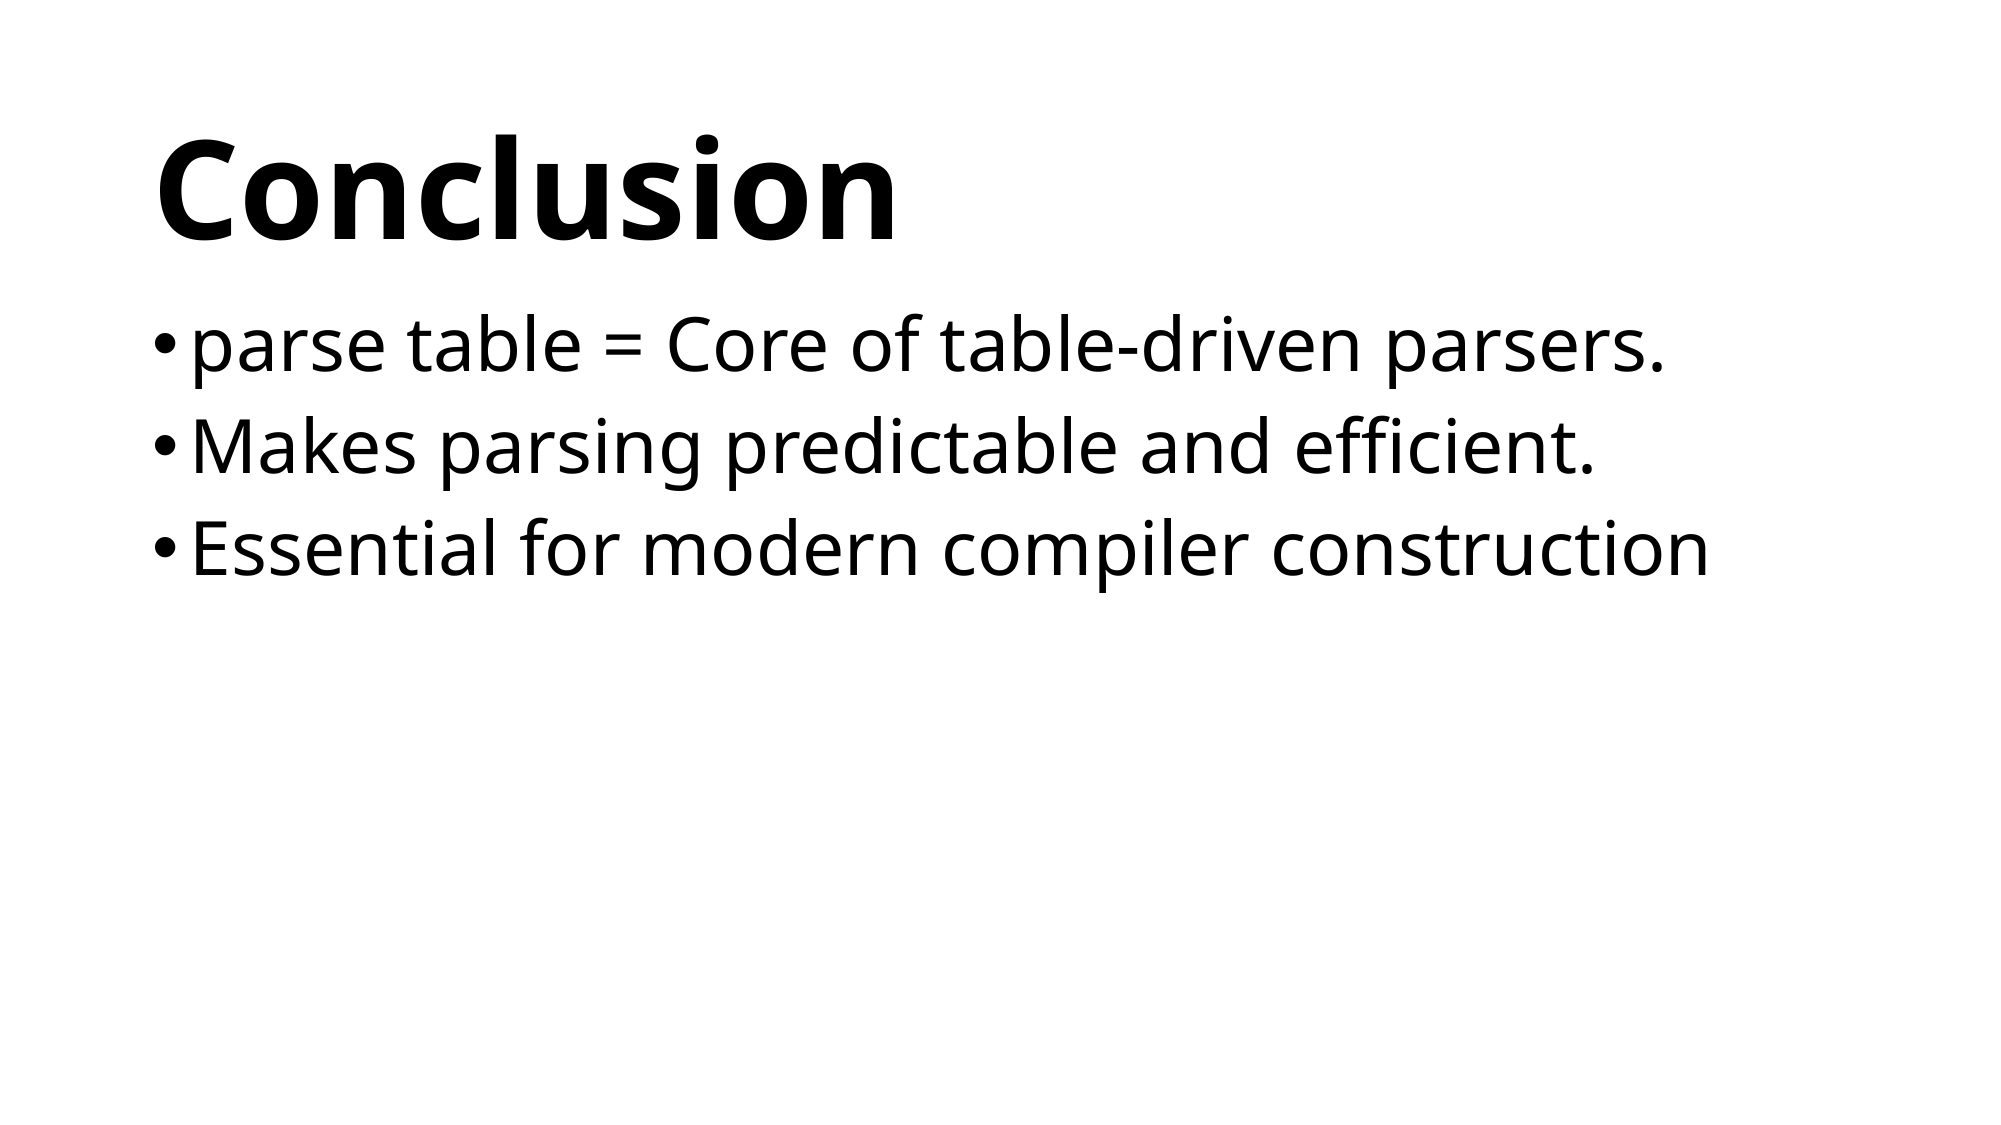

# Conclusion
parse table = Core of table-driven parsers.
Makes parsing predictable and efficient.
Essential for modern compiler construction